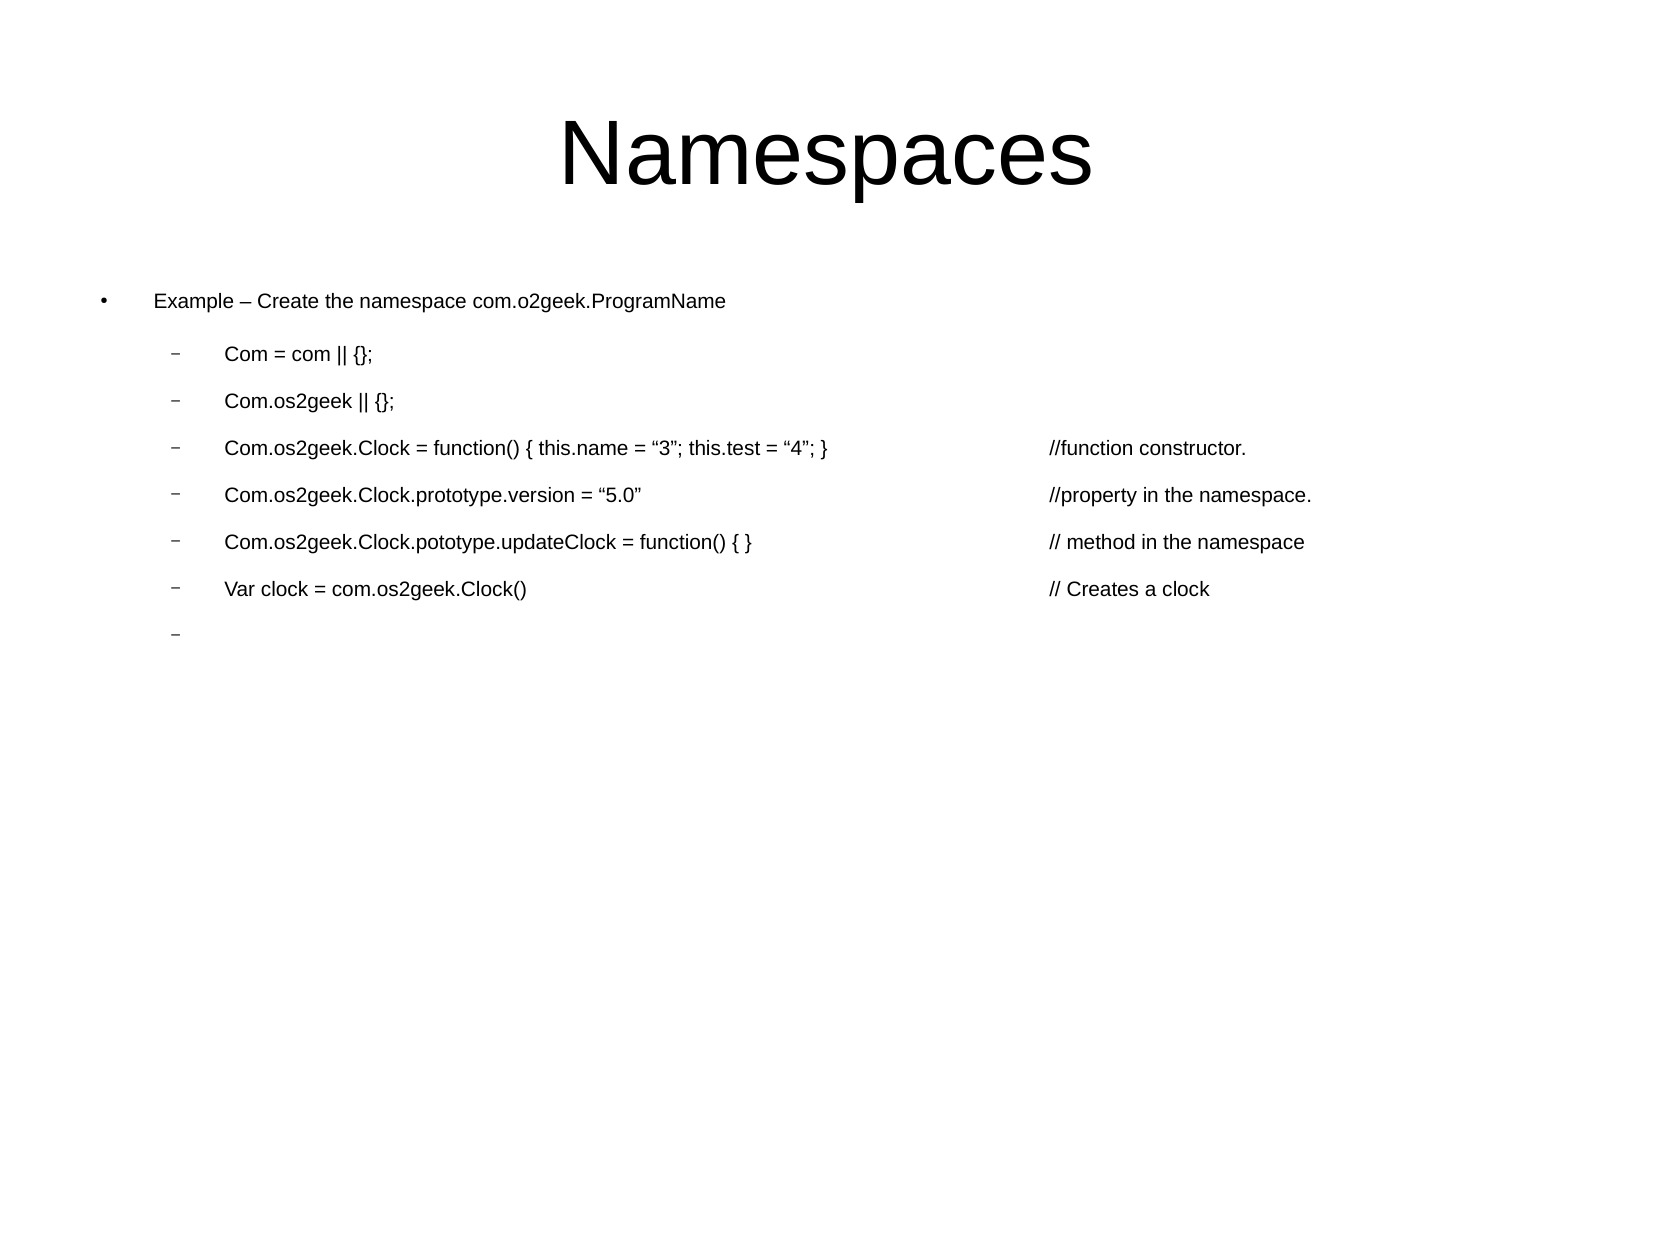

# Namespaces
Example – Create the namespace com.o2geek.ProgramName
Com = com || {};
Com.os2geek || {};
Com.os2geek.Clock = function() { this.name = “3”; this.test = “4”; }			//function constructor.
Com.os2geek.Clock.prototype.version = “5.0”						//property in the namespace.
Com.os2geek.Clock.pototype.updateClock = function() { } 				// method in the namespace
Var clock = com.os2geek.Clock()							// Creates a clock